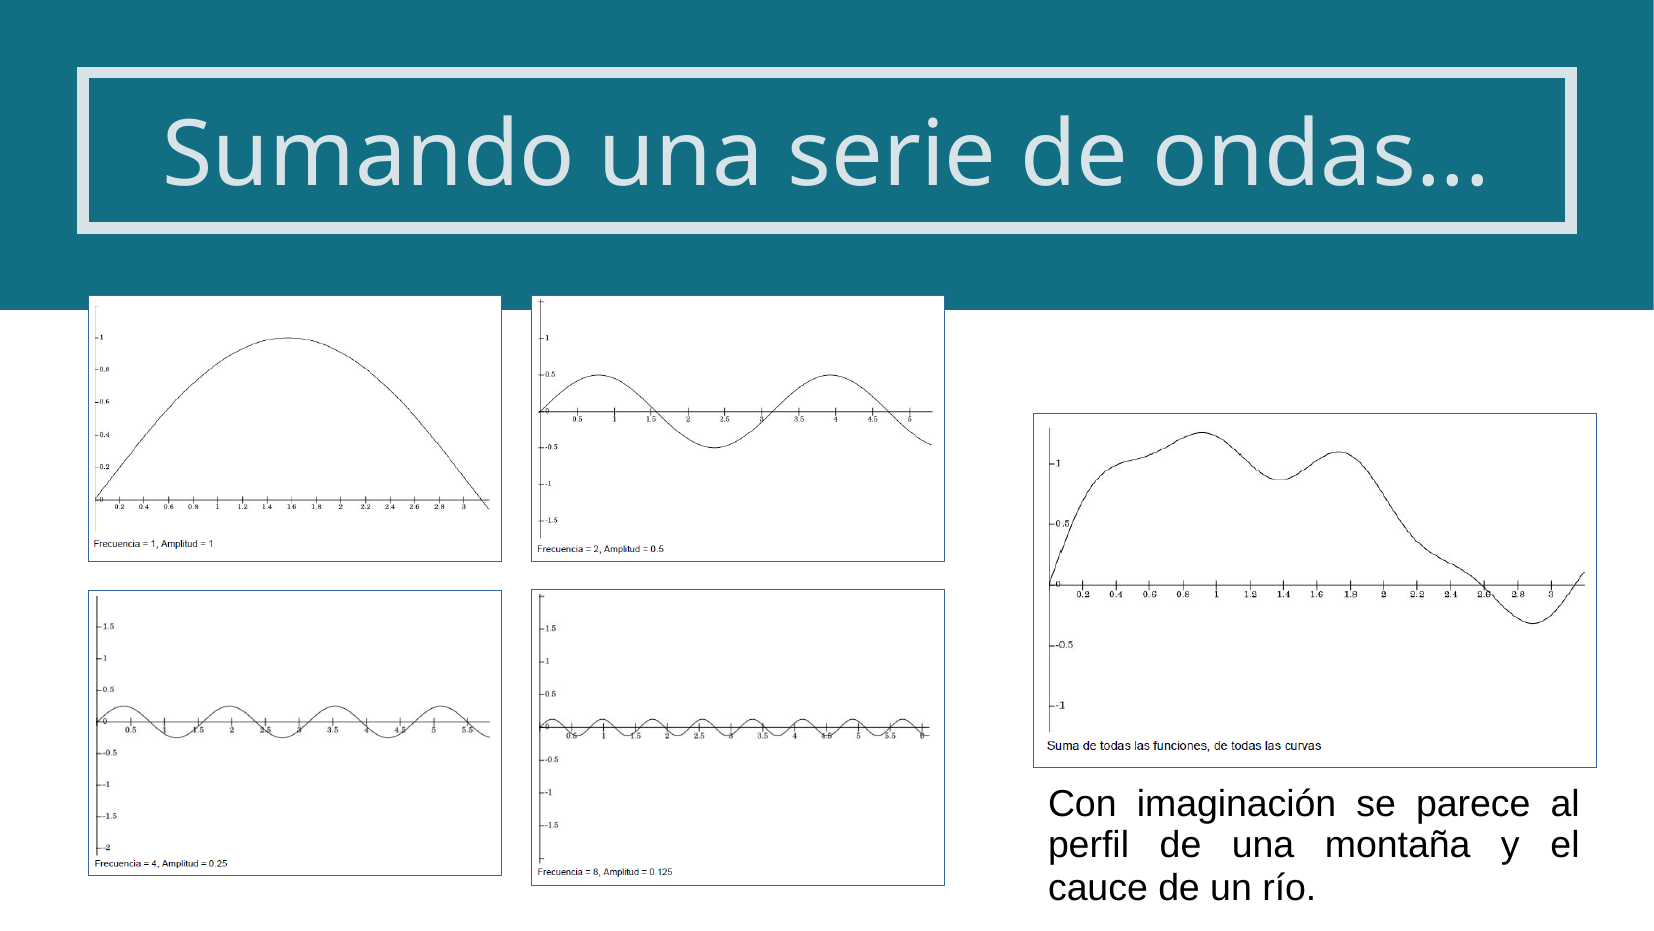

# Sumando una serie de ondas...
Con imaginación se parece al perfil de una montaña y el cauce de un río.